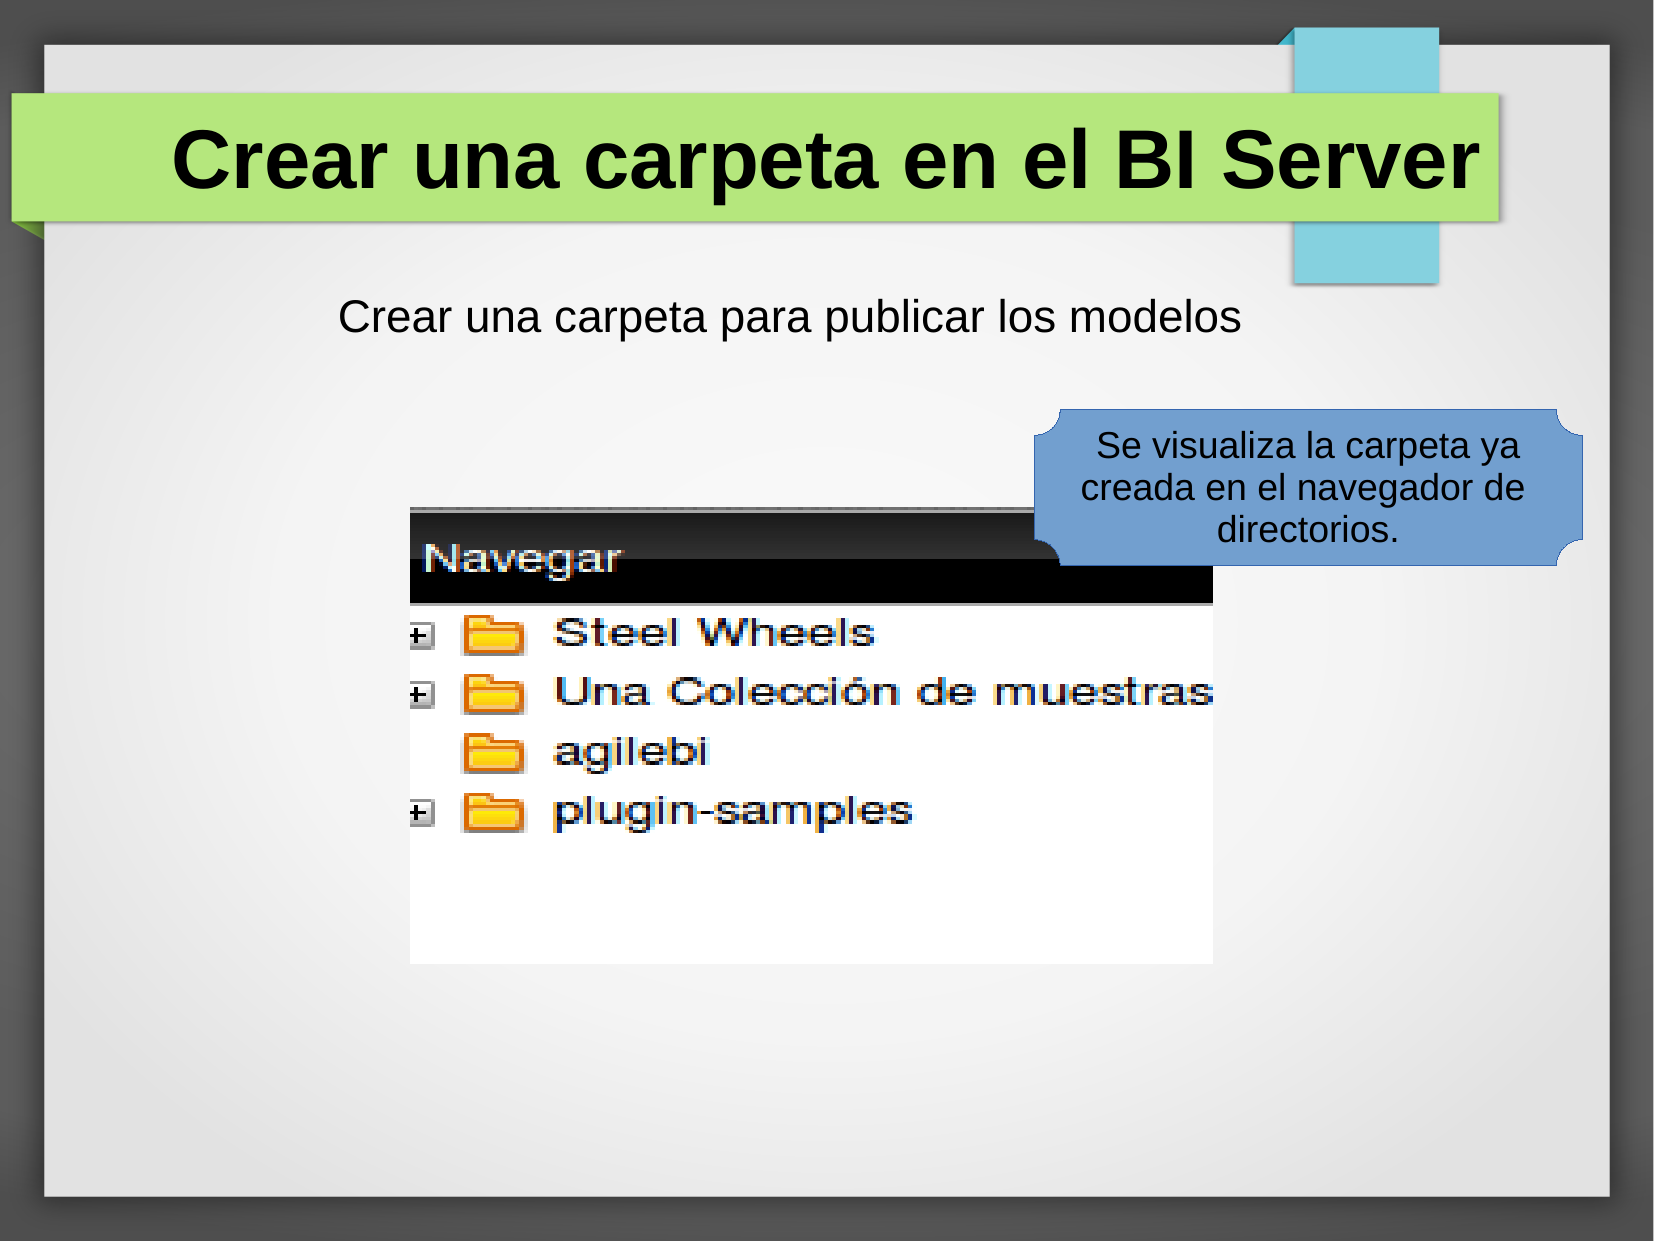

# Crear una carpeta en el BI Server
Crear una carpeta para publicar los modelos
Se visualiza la carpeta ya
creada en el navegador de
directorios.